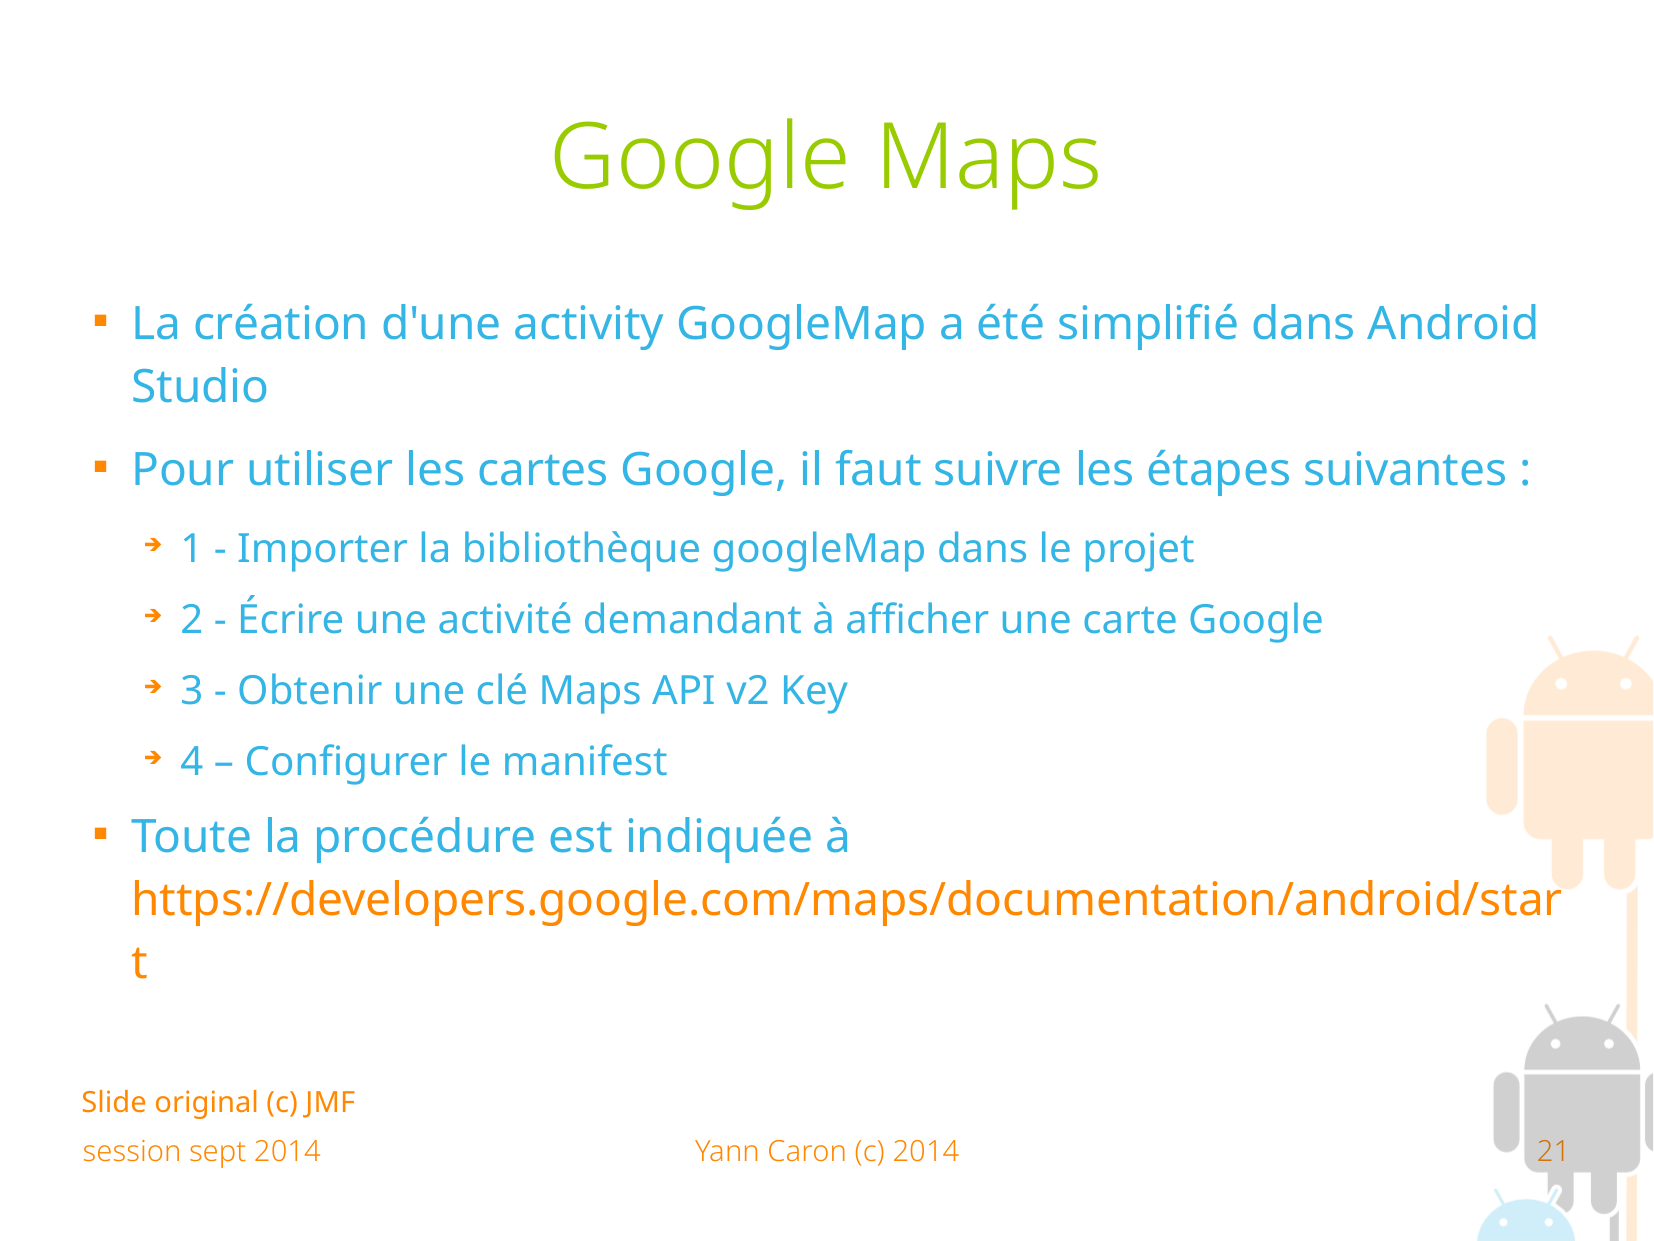

# Google Maps
La création d'une activity GoogleMap a été simplifié dans Android Studio
Pour utiliser les cartes Google, il faut suivre les étapes suivantes :
1 - Importer la bibliothèque googleMap dans le projet
2 - Écrire une activité demandant à afficher une carte Google
3 - Obtenir une clé Maps API v2 Key
4 – Configurer le manifest
Toute la procédure est indiquée à https://developers.google.com/maps/documentation/android/start
Slide original (c) JMF
session sept 2014
Yann Caron (c) 2014
21